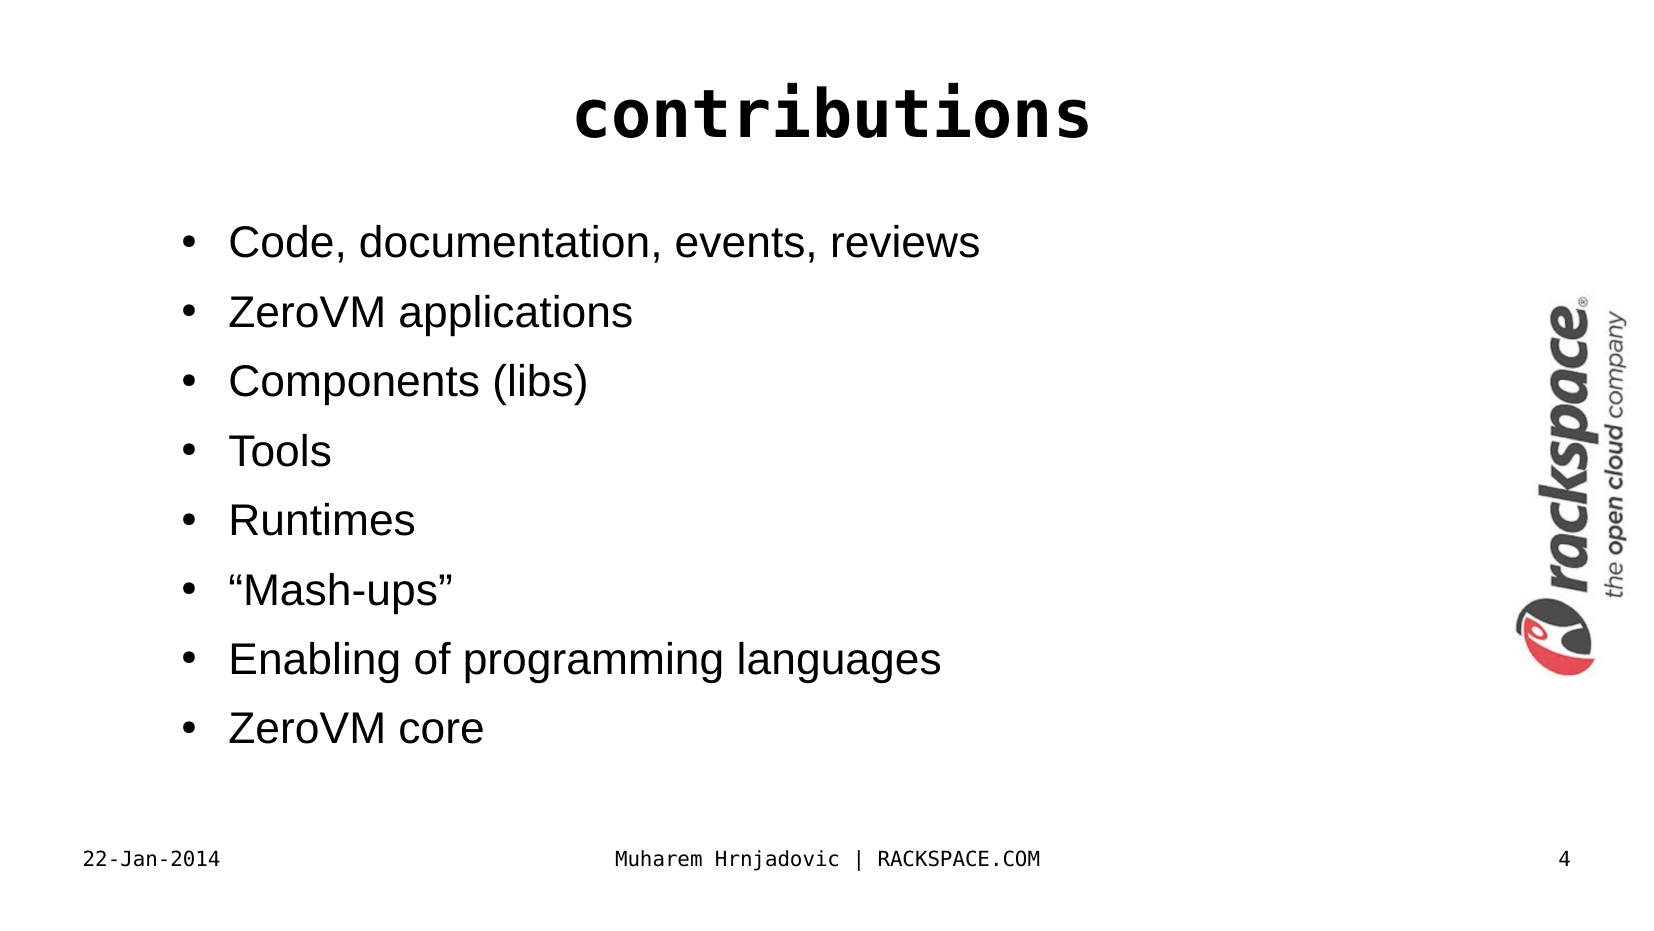

# contributions
Code, documentation, events, reviews
ZeroVM applications
Components (libs)
Tools
Runtimes
“Mash-ups”
Enabling of programming languages
ZeroVM core
22-Jan-2014
Muharem Hrnjadovic | RACKSPACE.COM
4